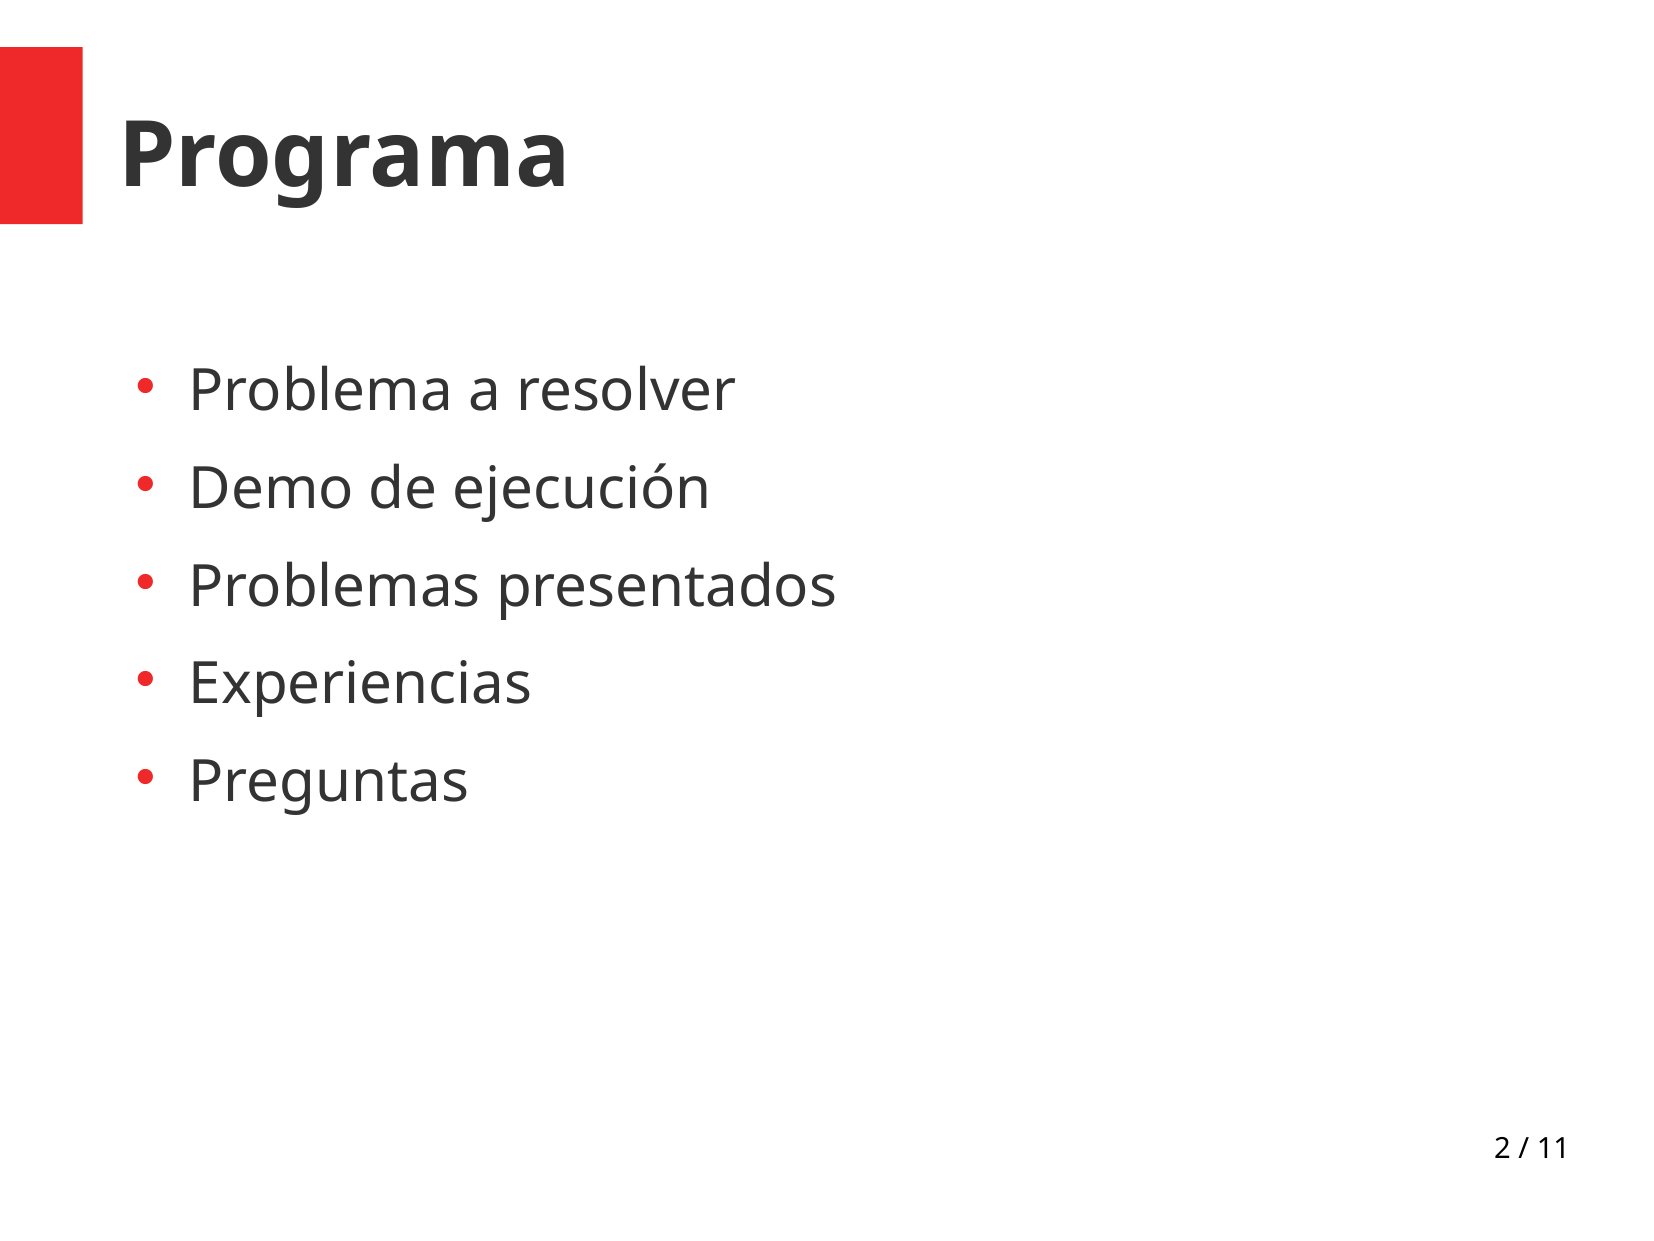

# Programa
Problema a resolver
Demo de ejecución
Problemas presentados
Experiencias
Preguntas
2